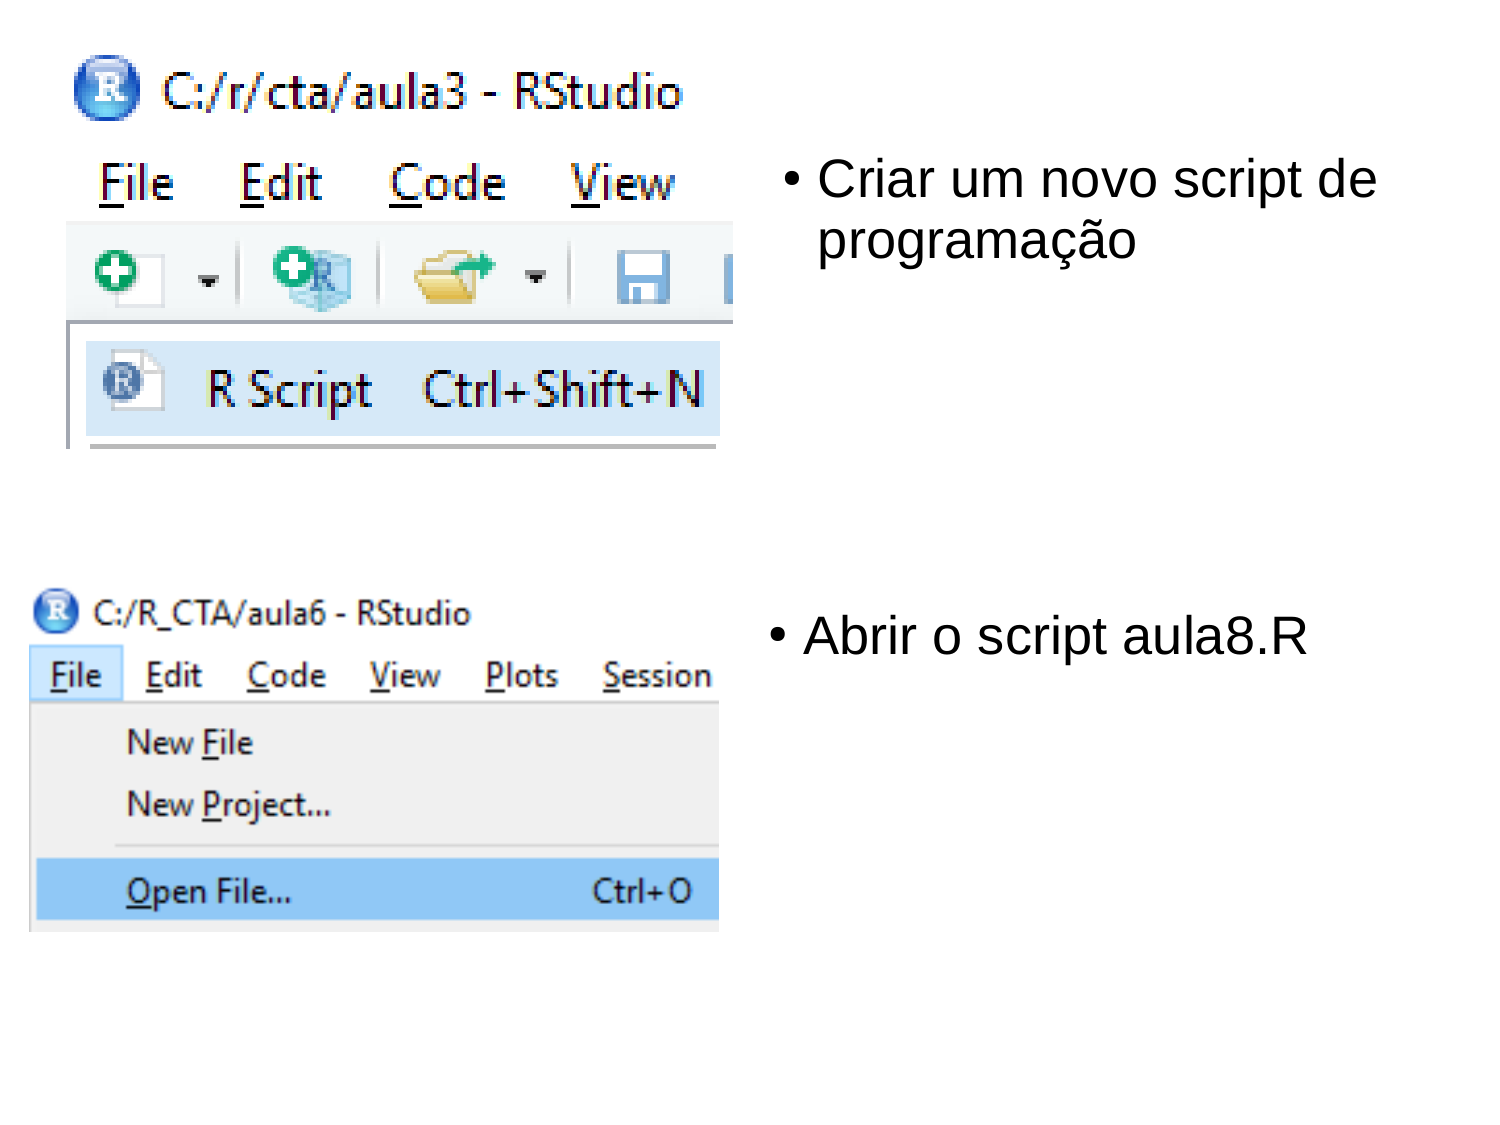

Criar um novo script de programação
Abrir o script aula8.R